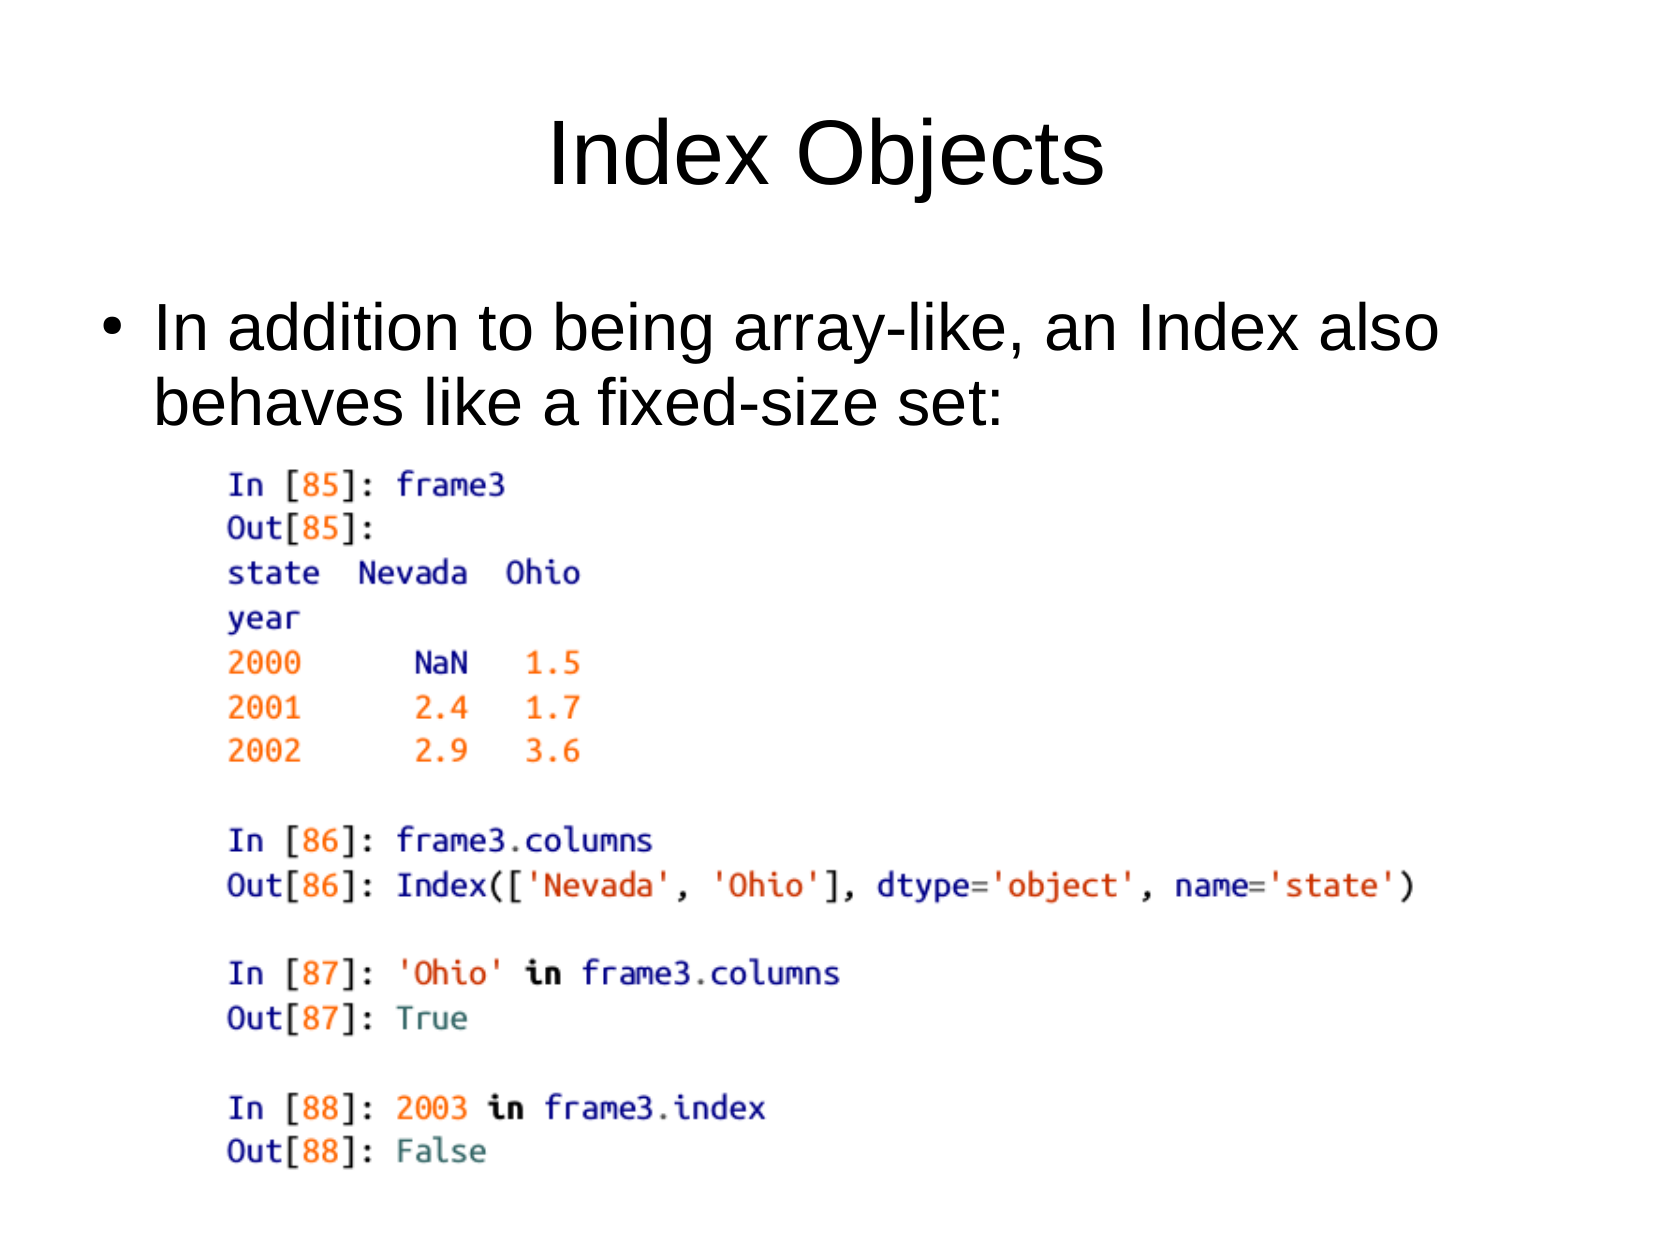

# Index Objects
In addition to being array-like, an Index also behaves like a fixed-size set: